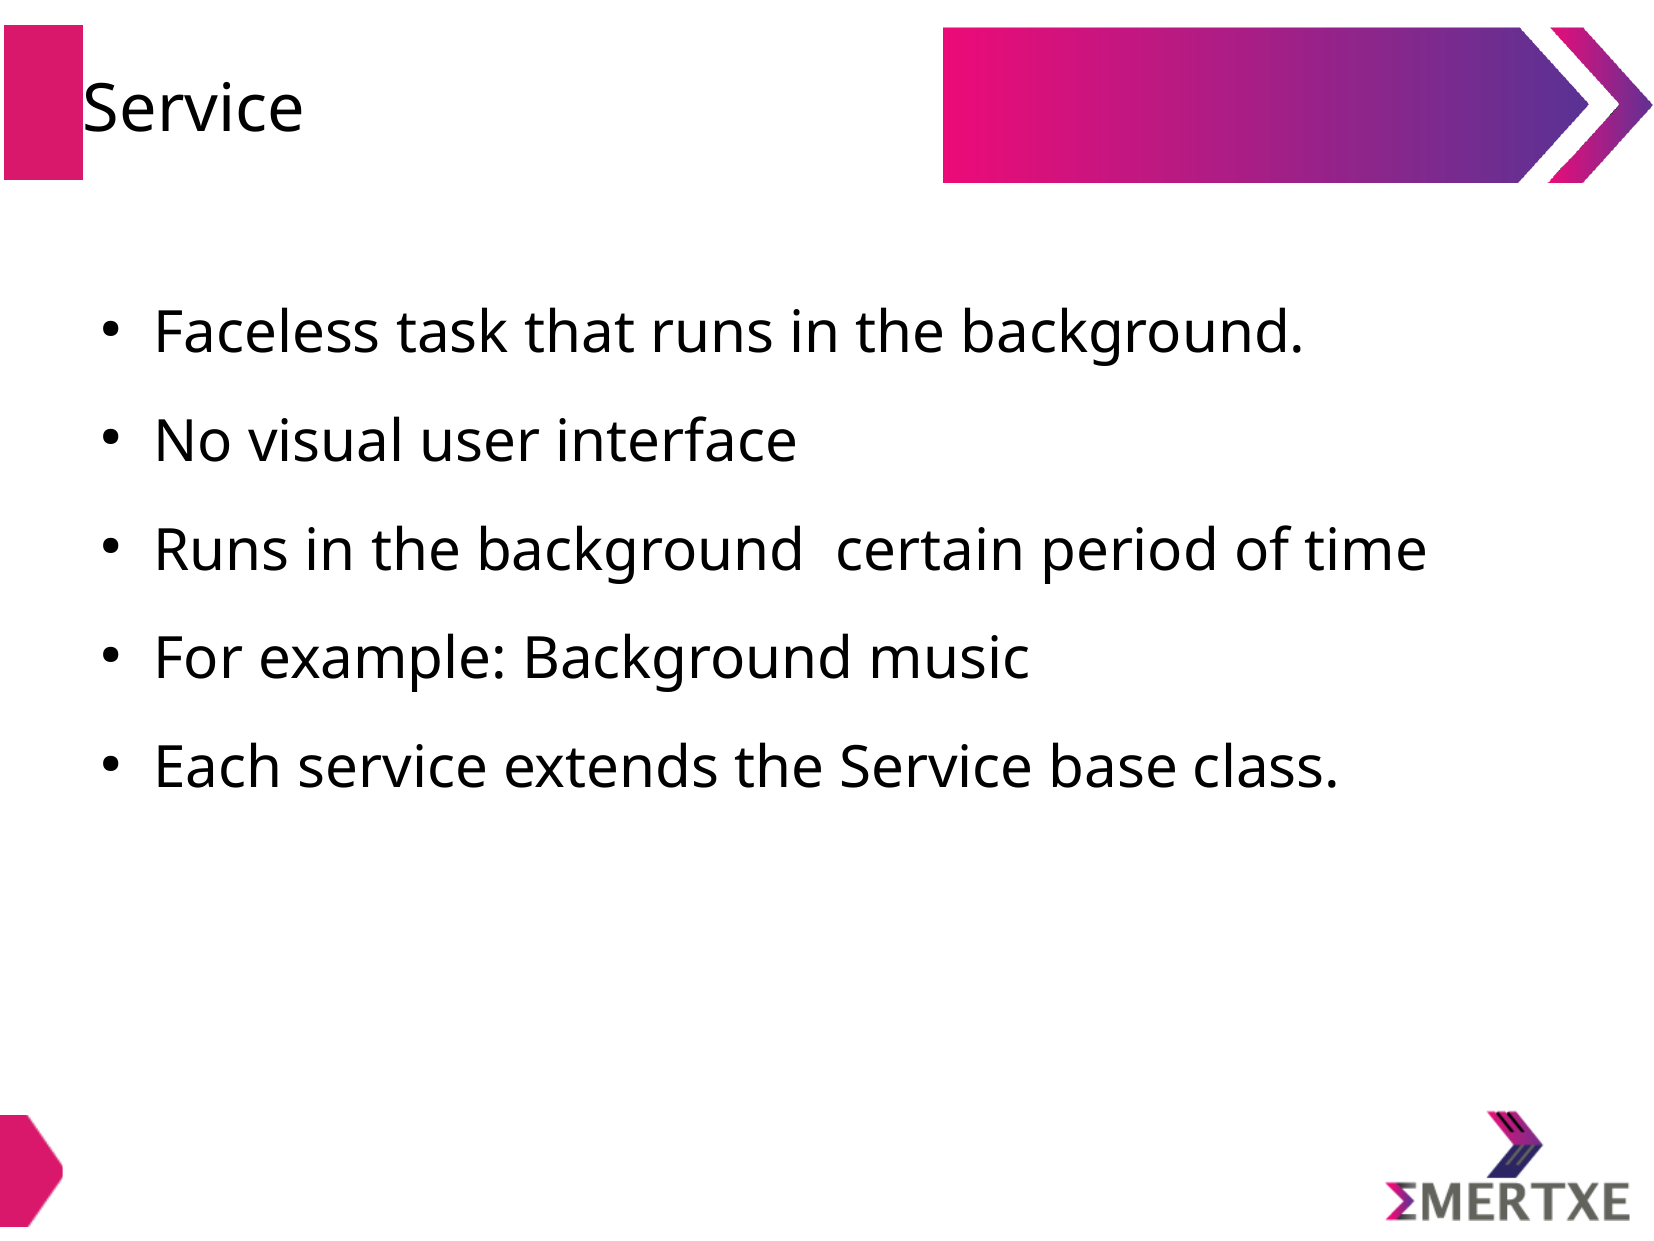

# Service
Faceless task that runs in the background.
No visual user interface
Runs in the background certain period of time
For example: Background music
Each service extends the Service base class.